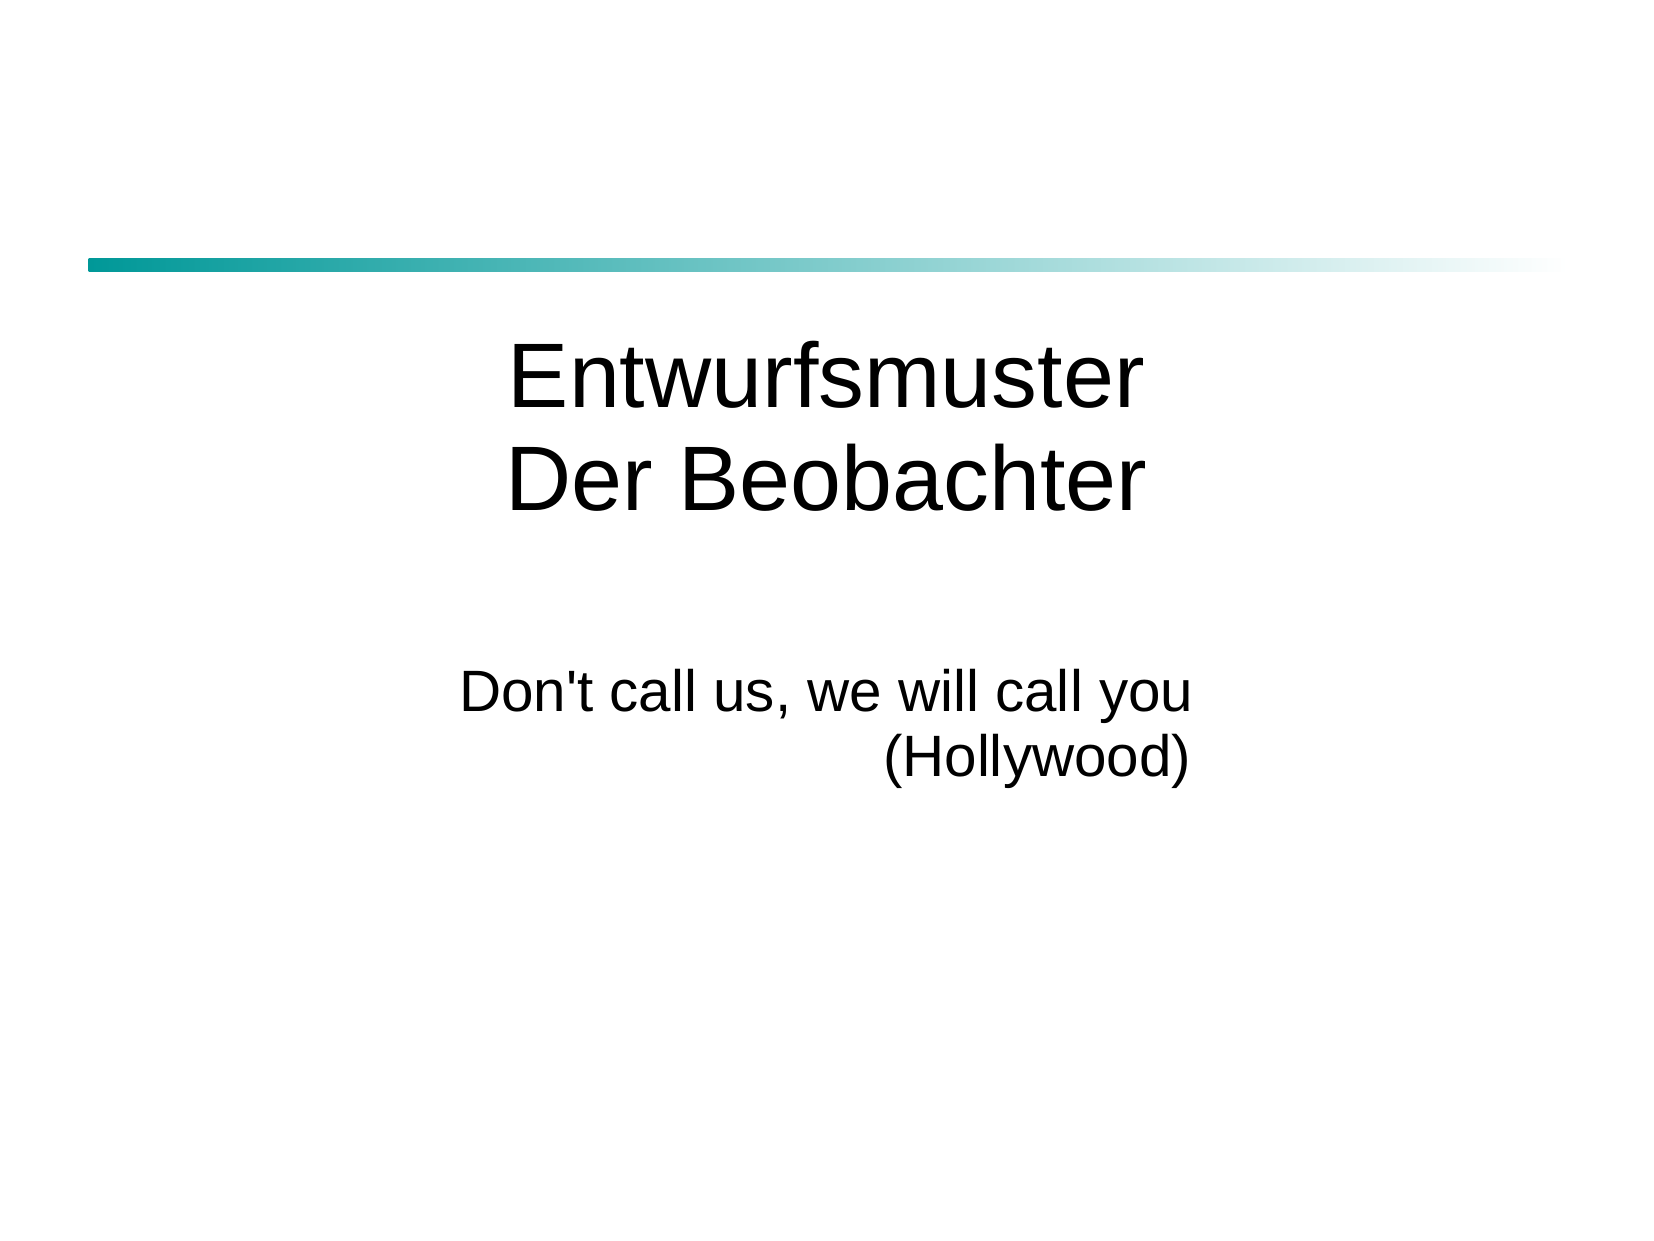

# Entwurfsmuster Der Beobachter
Don't call us, we will call you
 (Hollywood)